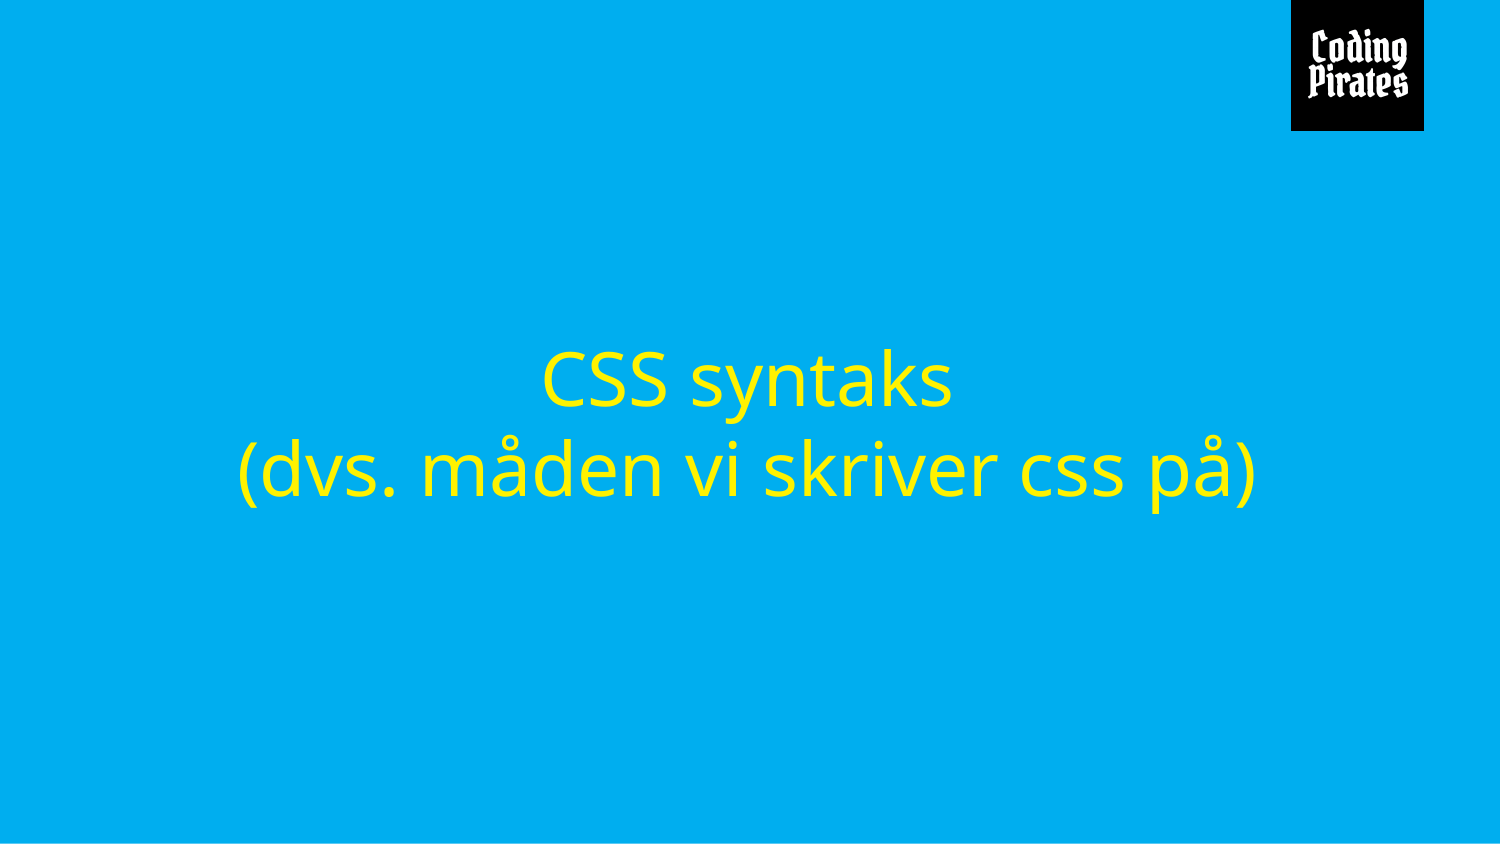

# CSS syntaks (dvs. måden vi skriver css på)